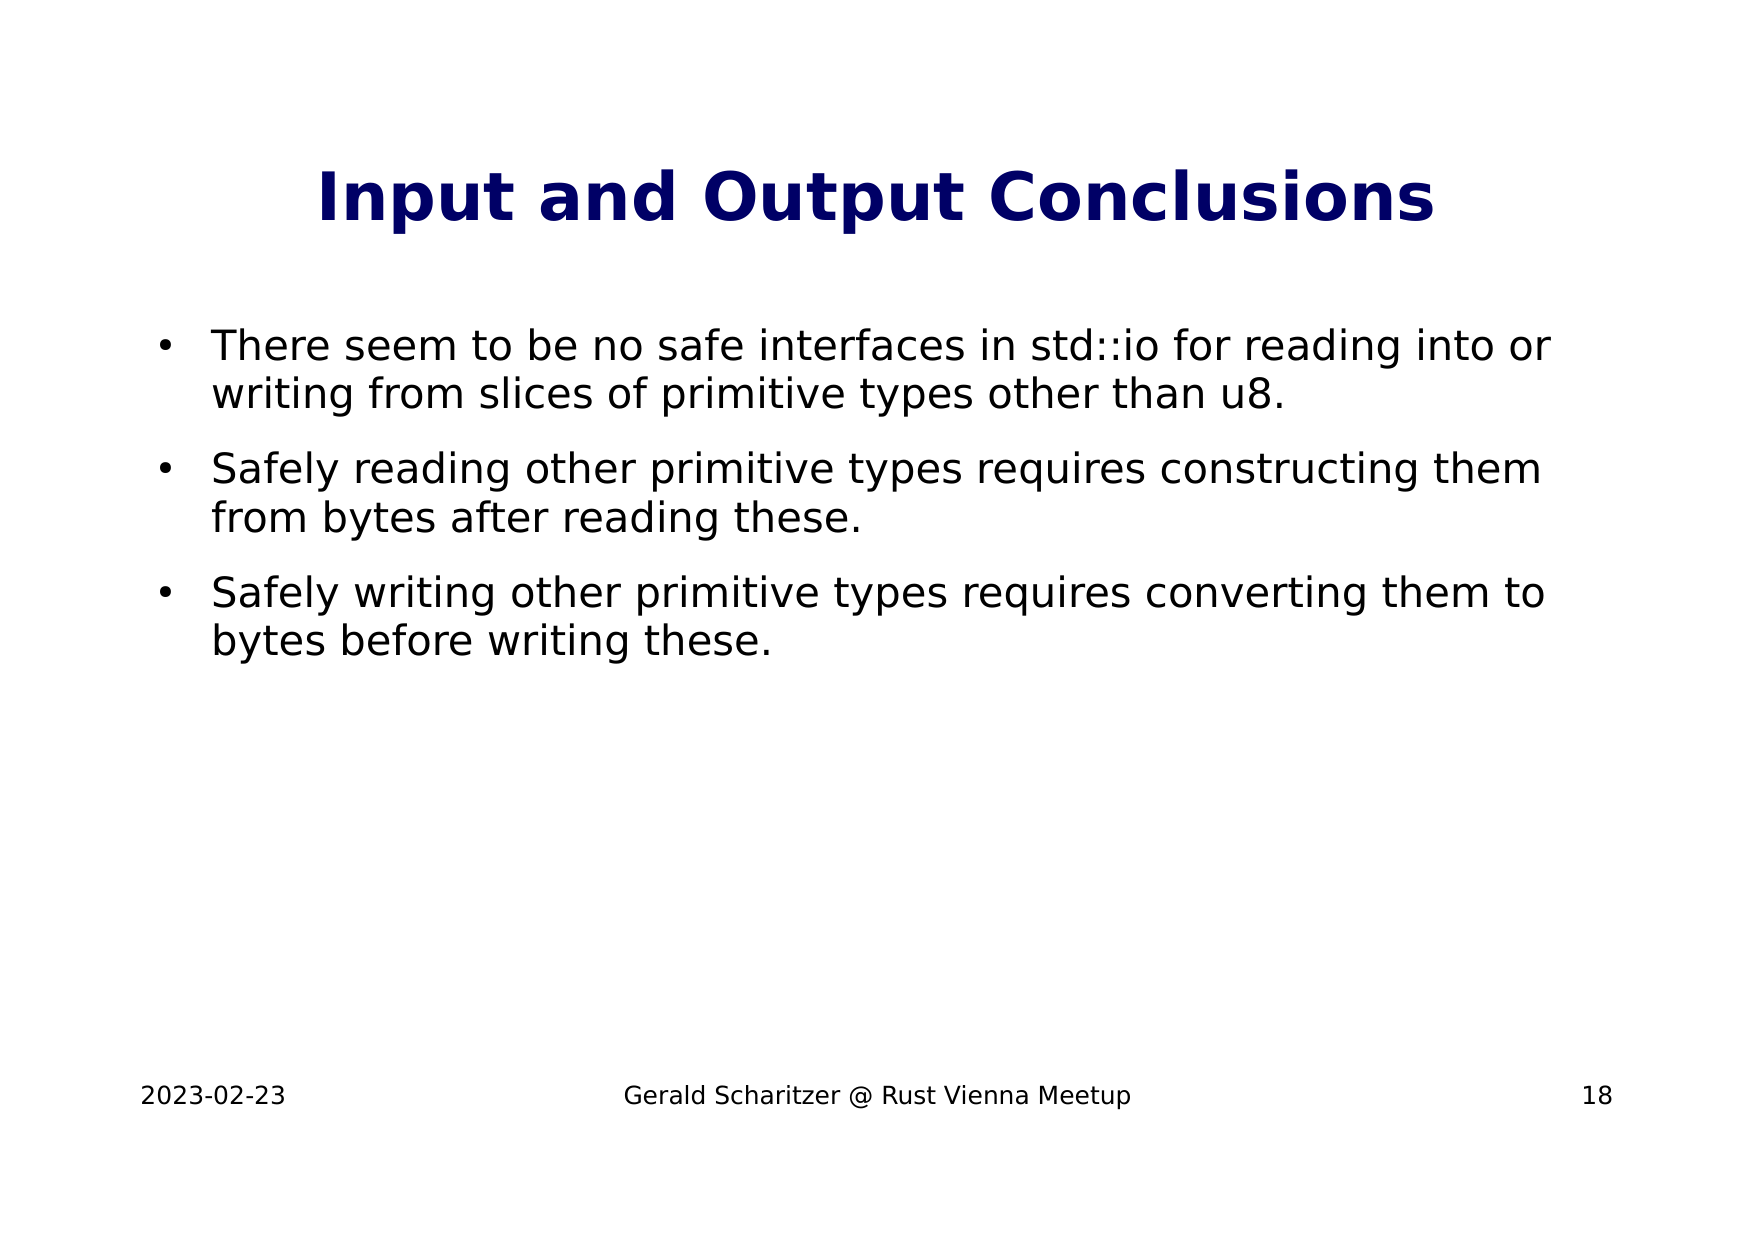

# Input and Output Conclusions
There seem to be no safe interfaces in std::io for reading into or writing from slices of primitive types other than u8.
Safely reading other primitive types requires constructing them from bytes after reading these.
Safely writing other primitive types requires converting them to bytes before writing these.
2023-02-23
Gerald Scharitzer @ Rust Vienna Meetup
18